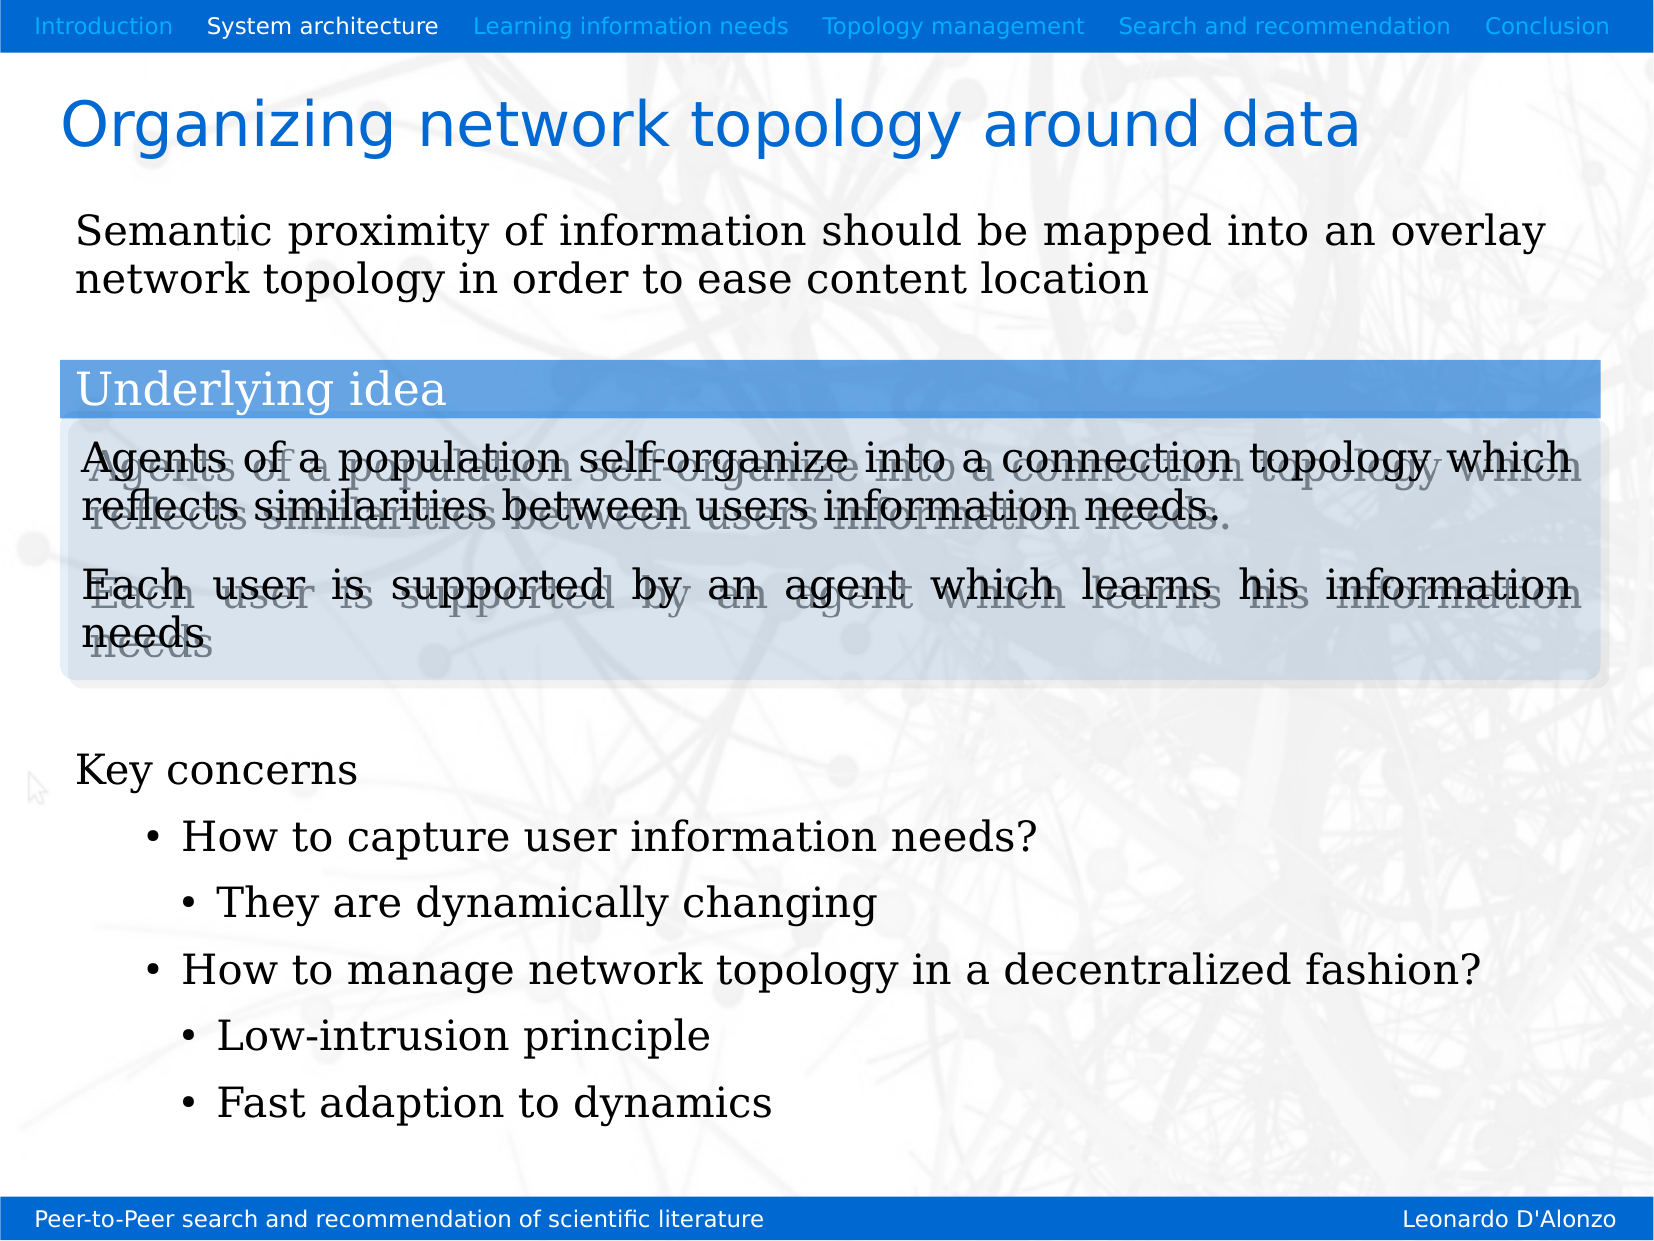

Introduction
System architecture
Learning information needs
Topology management
Search and recommendation
Conclusion
# Organizing network topology around data
Semantic proximity of information should be mapped into an overlay network topology in order to ease content location
Underlying idea
Agents of a population self-organize into a connection topology which reflects similarities between users information needs.
Each user is supported by an agent which learns his information needs
Key concerns
How to capture user information needs?
They are dynamically changing
How to manage network topology in a decentralized fashion?
Low-intrusion principle
Fast adaption to dynamics
Leonardo D'Alonzo
Peer-to-Peer search and recommendation of scientific literature